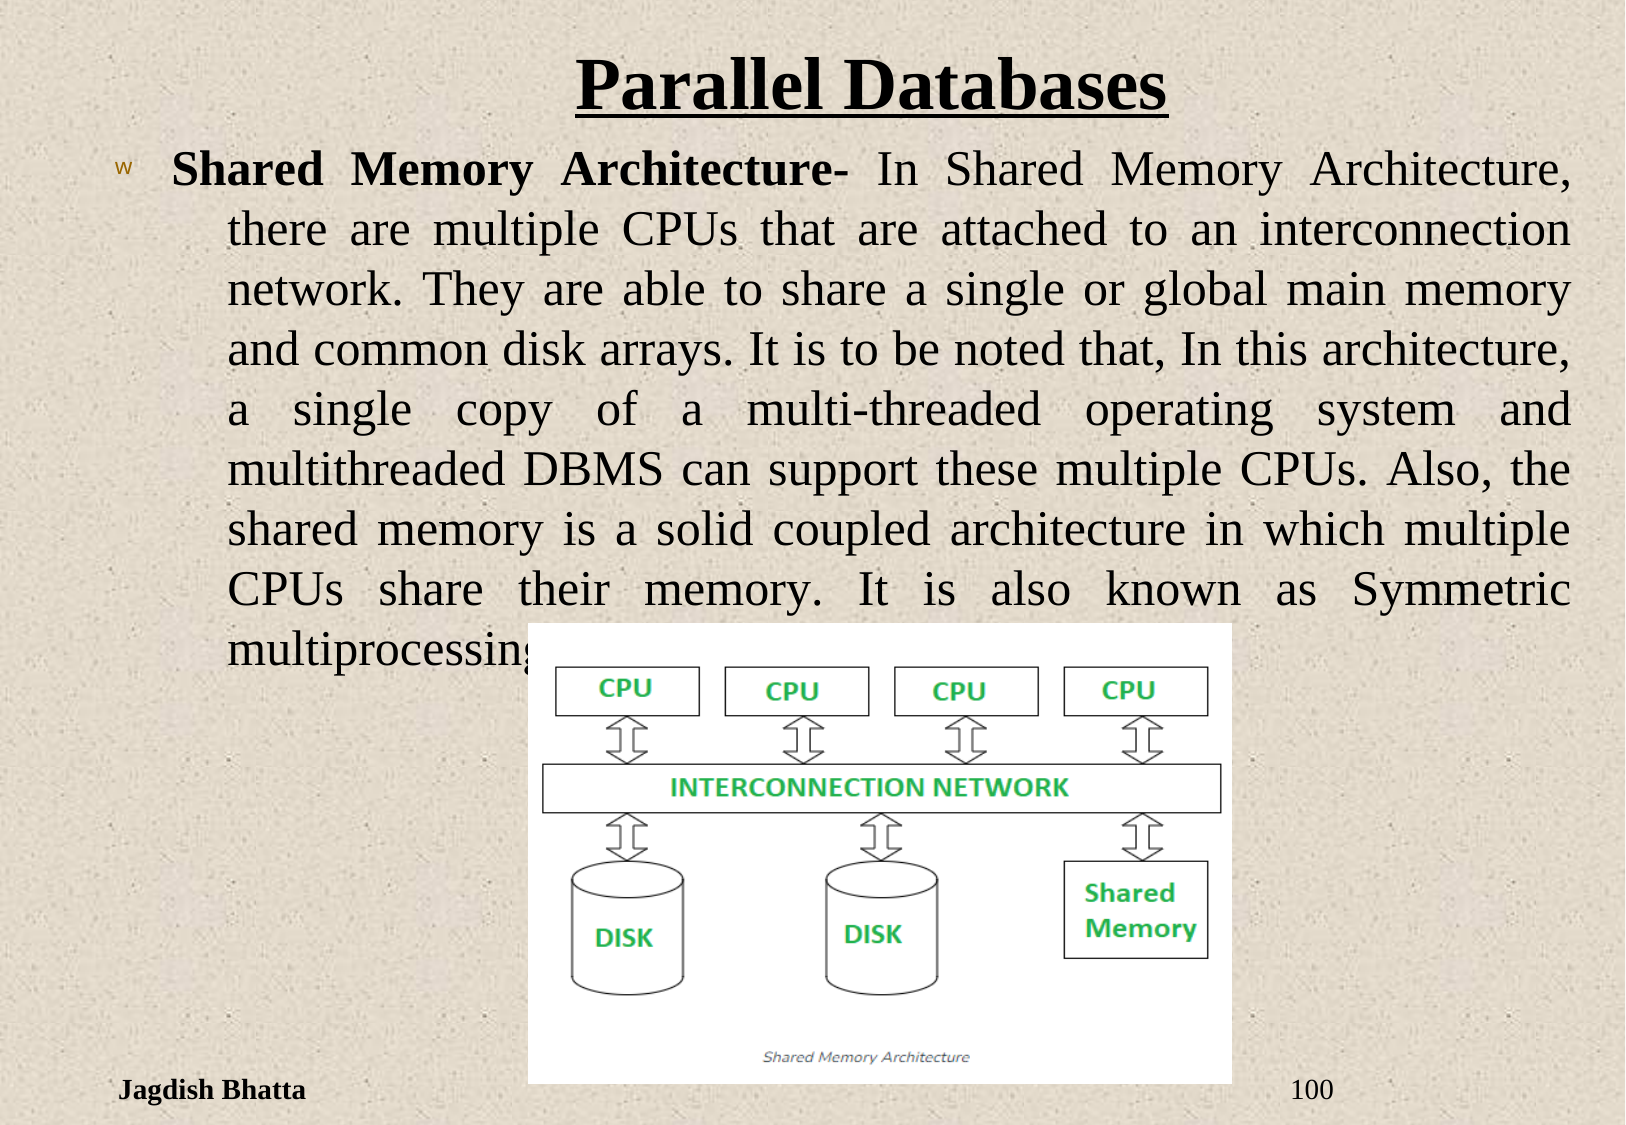

# Parallel Databases
Shared Memory Architecture- In Shared Memory Architecture, there are multiple CPUs that are attached to an interconnection network. They are able to share a single or global main memory and common disk arrays. It is to be noted that, In this architecture, a single copy of a multi-threaded operating system and multithreaded DBMS can support these multiple CPUs. Also, the shared memory is a solid coupled architecture in which multiple CPUs share their memory. It is also known as Symmetric multiprocessing (SMP).
Jagdish Bhatta
99